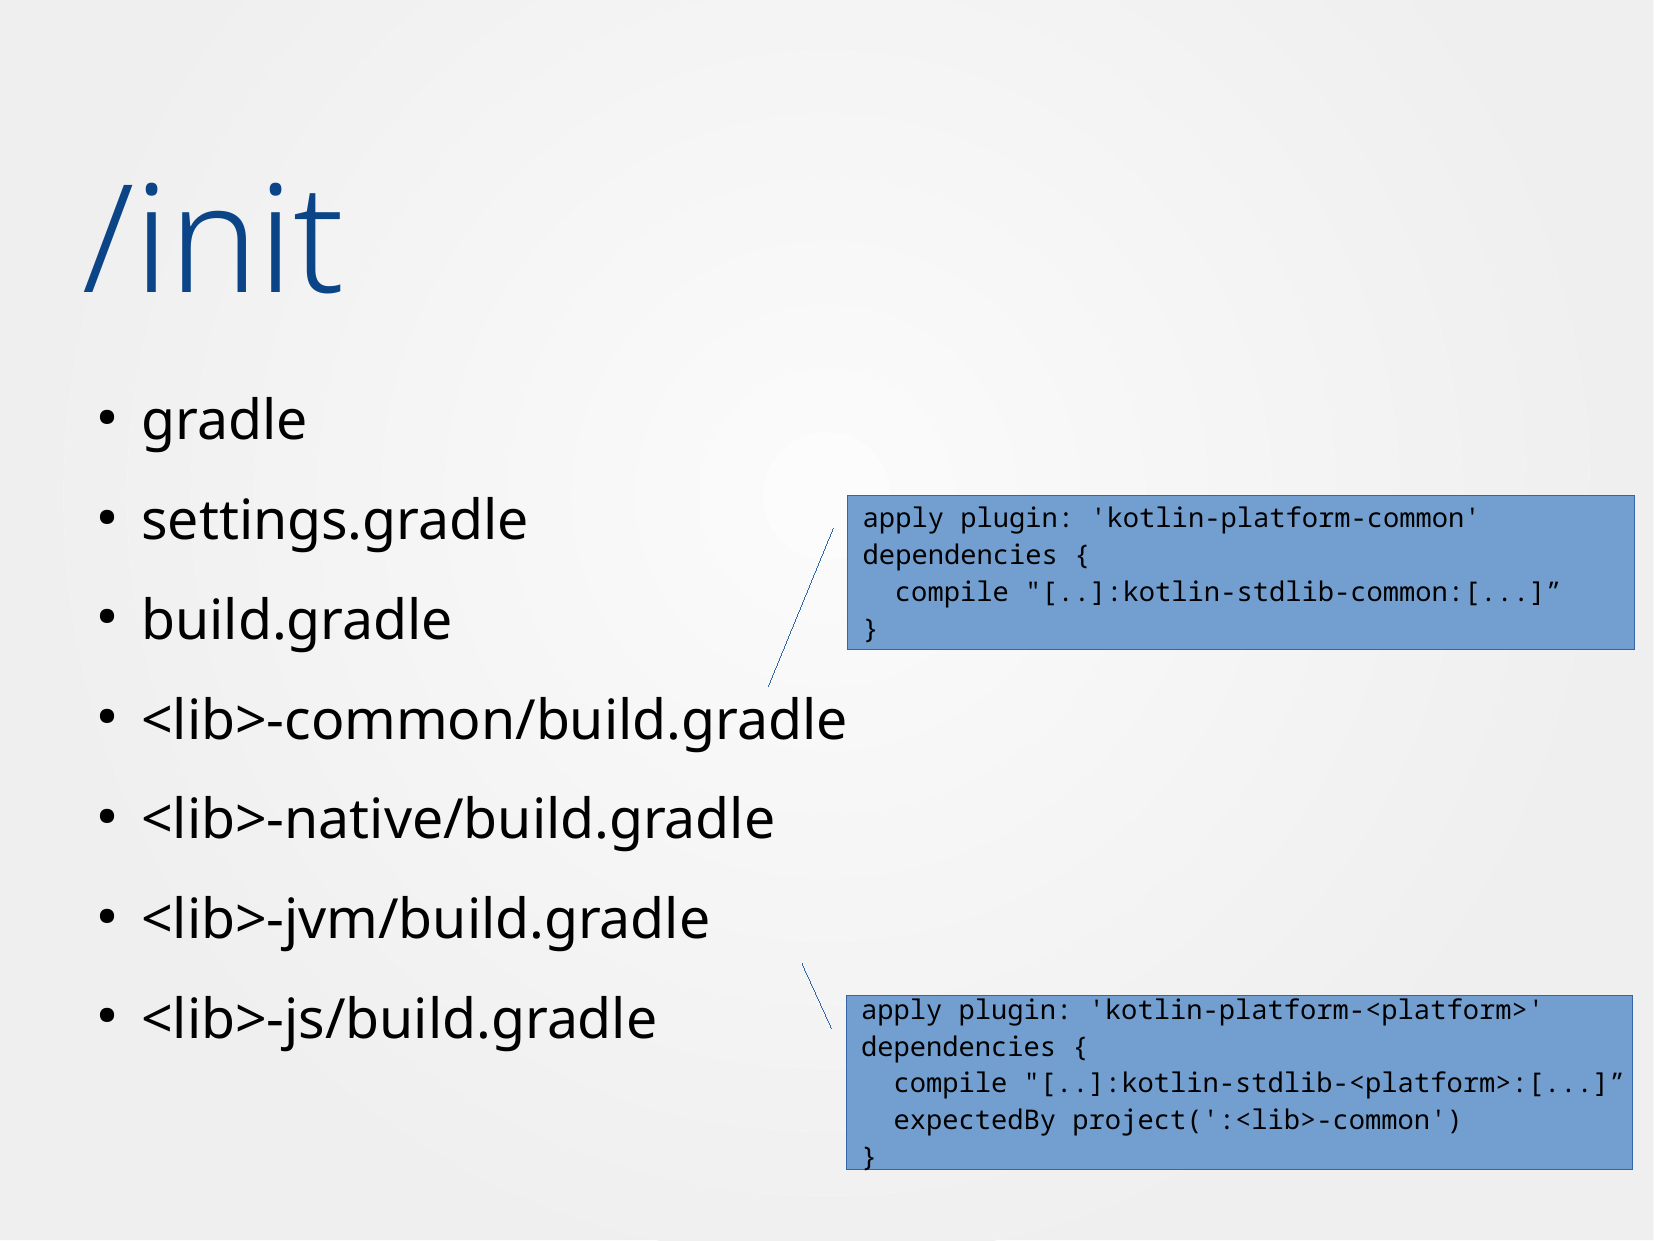

# /init
gradle
settings.gradle
build.gradle
<lib>-common/build.gradle
<lib>-native/build.gradle
<lib>-jvm/build.gradle
<lib>-js/build.gradle
apply plugin: 'kotlin-platform-common'
dependencies {
 compile "[..]:kotlin-stdlib-common:[...]”
}
apply plugin: 'kotlin-platform-<platform>'
dependencies {
 compile "[..]:kotlin-stdlib-<platform>:[...]”
 expectedBy project(':<lib>-common')
}